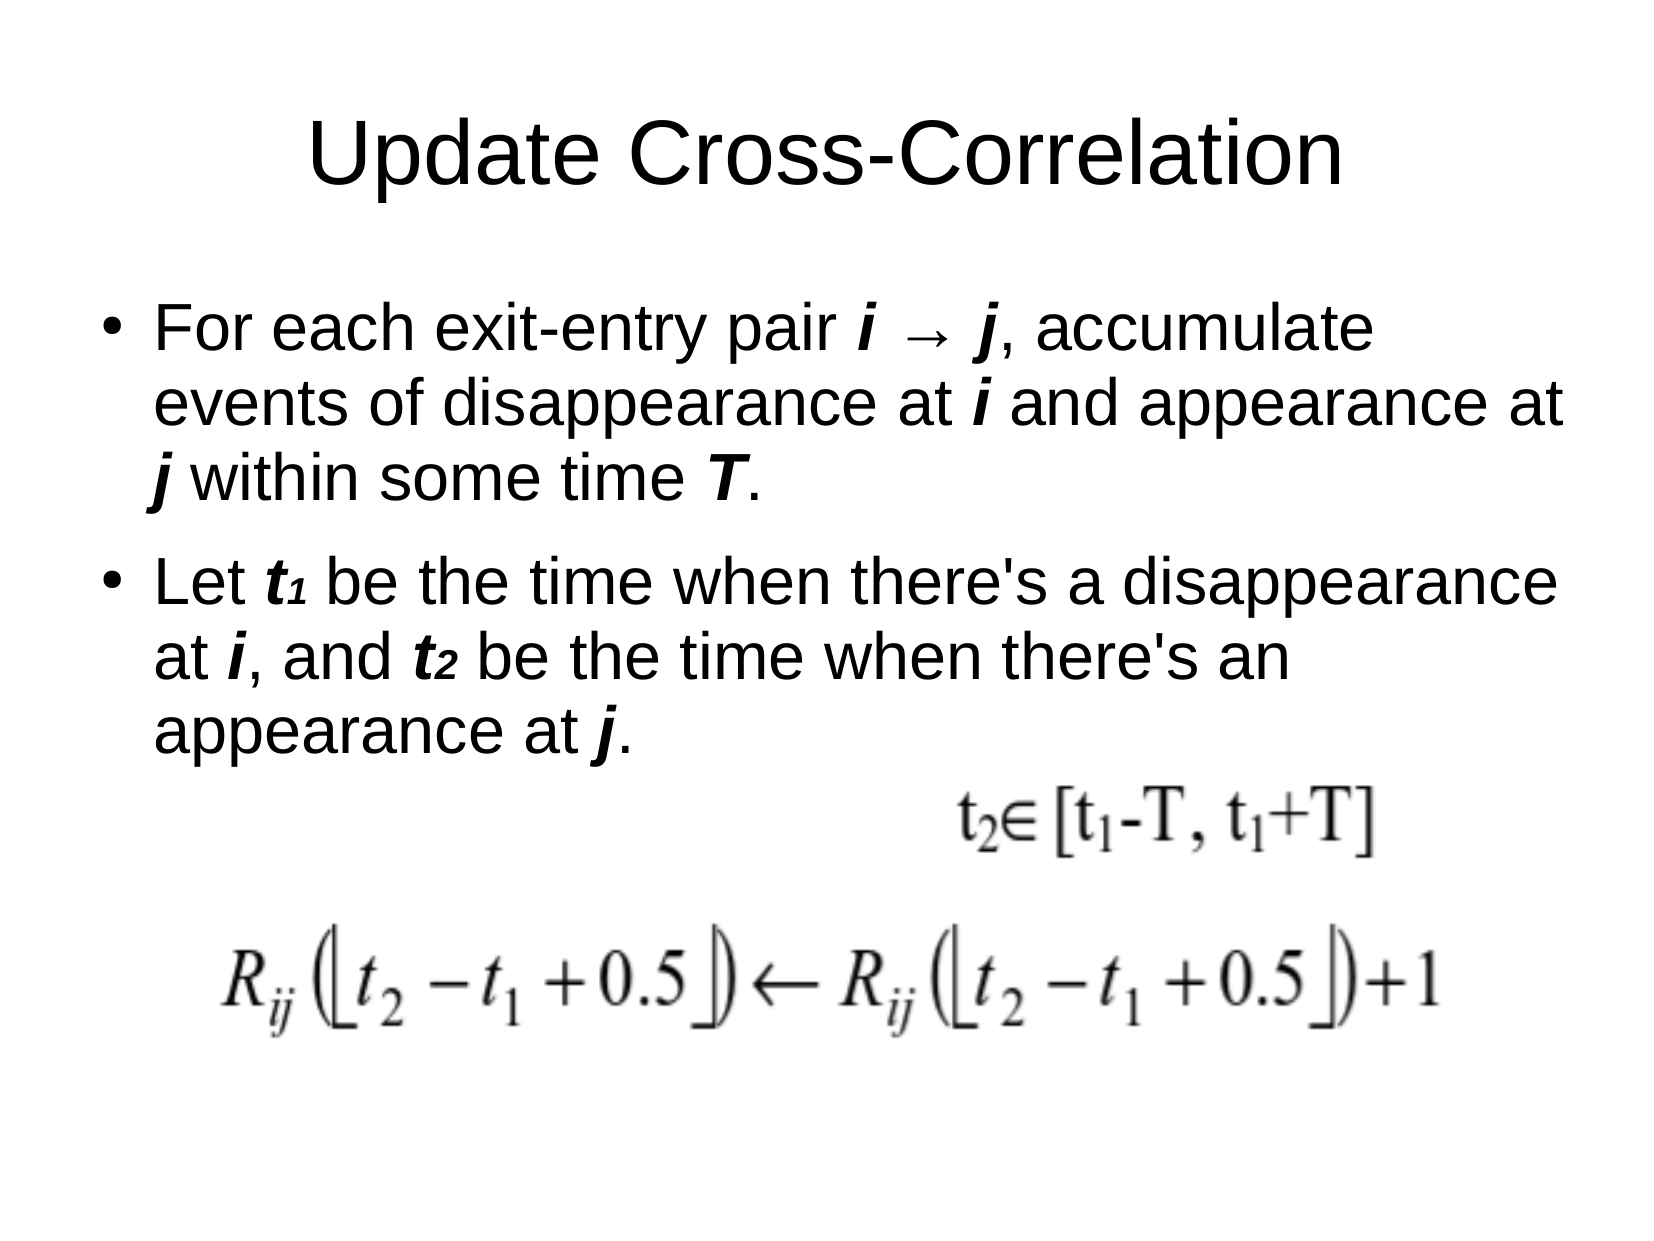

# Update Cross-Correlation
For each exit-entry pair i → j, accumulate events of disappearance at i and appearance at j within some time T.
Let t1 be the time when there's a disappearance at i, and t2 be the time when there's an appearance at j.